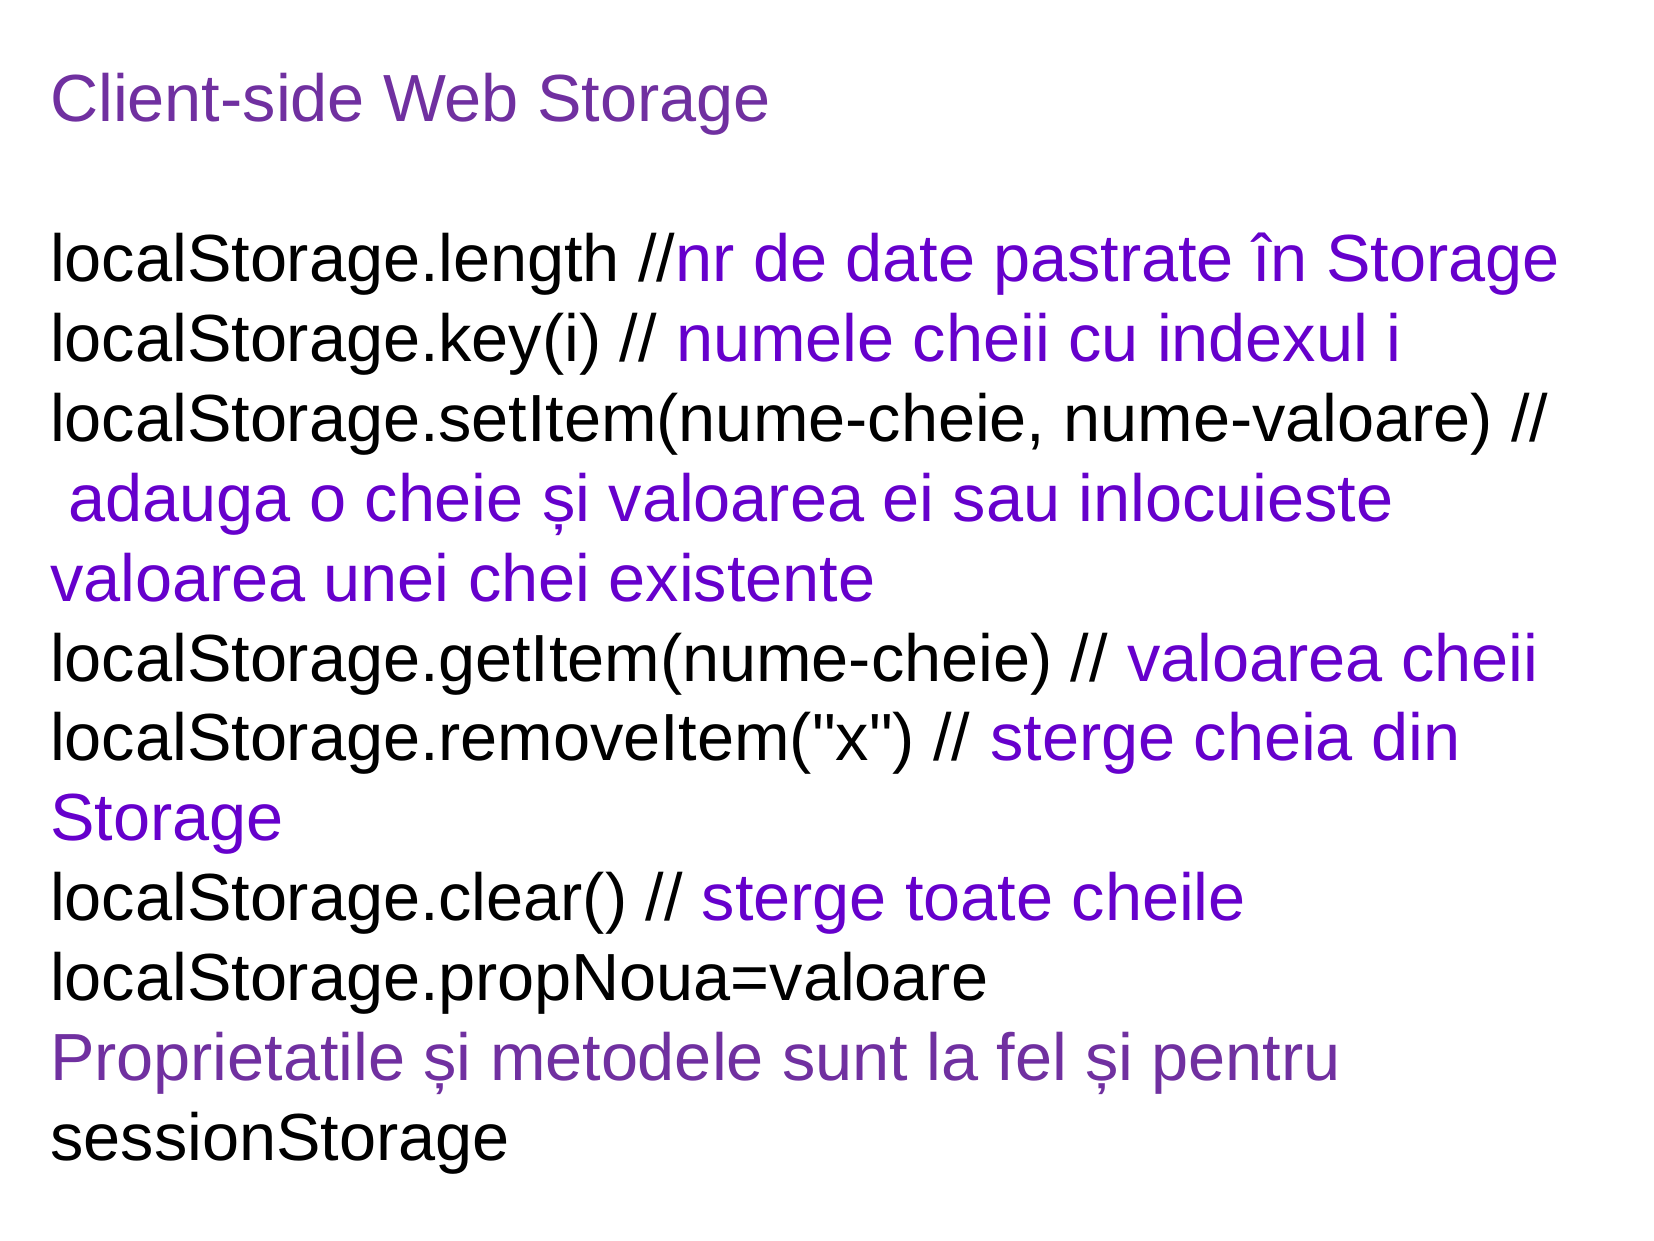

Client-side Web Storage
localStorage.length //nr de date pastrate în Storage
localStorage.key(i) // numele cheii cu indexul i
localStorage.setItem(nume-cheie, nume-valoare) //
 adauga o cheie și valoarea ei sau inlocuieste valoarea unei chei existente
localStorage.getItem(nume-cheie) // valoarea cheii
localStorage.removeItem("x") // sterge cheia din Storage
localStorage.clear() // sterge toate cheile
localStorage.propNoua=valoare
Proprietatile și metodele sunt la fel și pentru sessionStorage